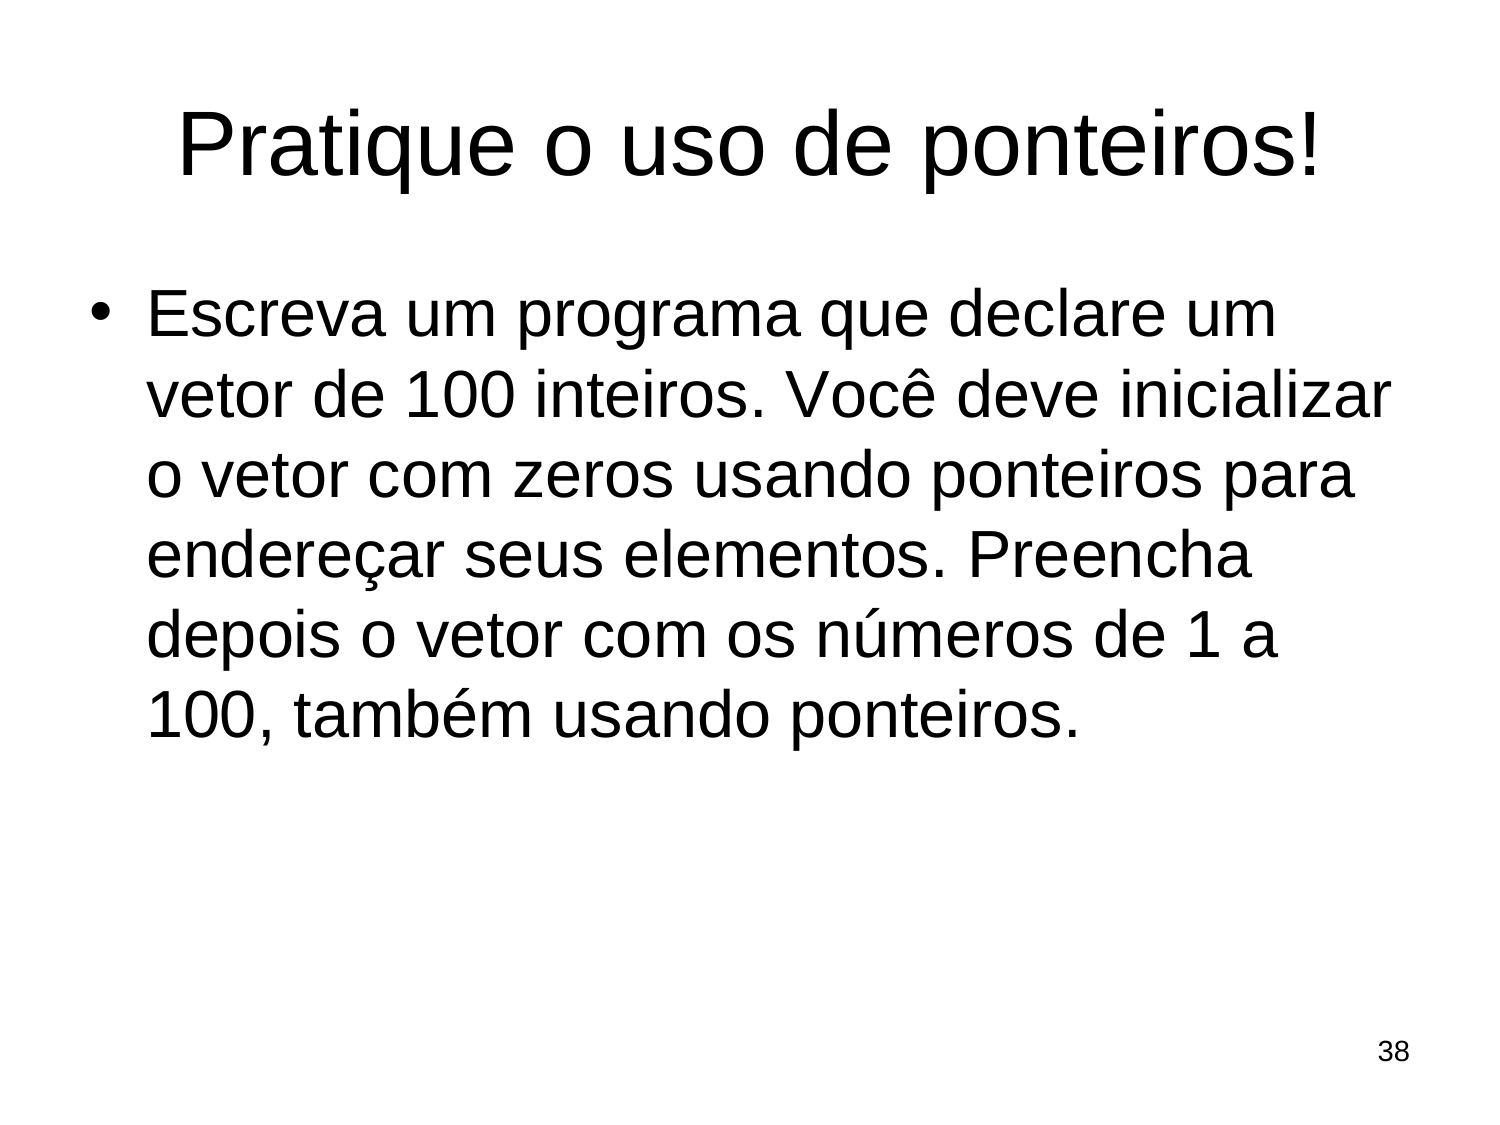

# Pratique o uso de ponteiros!
Escreva um programa que declare um vetor de 100 inteiros. Você deve inicializar o vetor com zeros usando ponteiros para endereçar seus elementos. Preencha depois o vetor com os números de 1 a 100, também usando ponteiros.
38